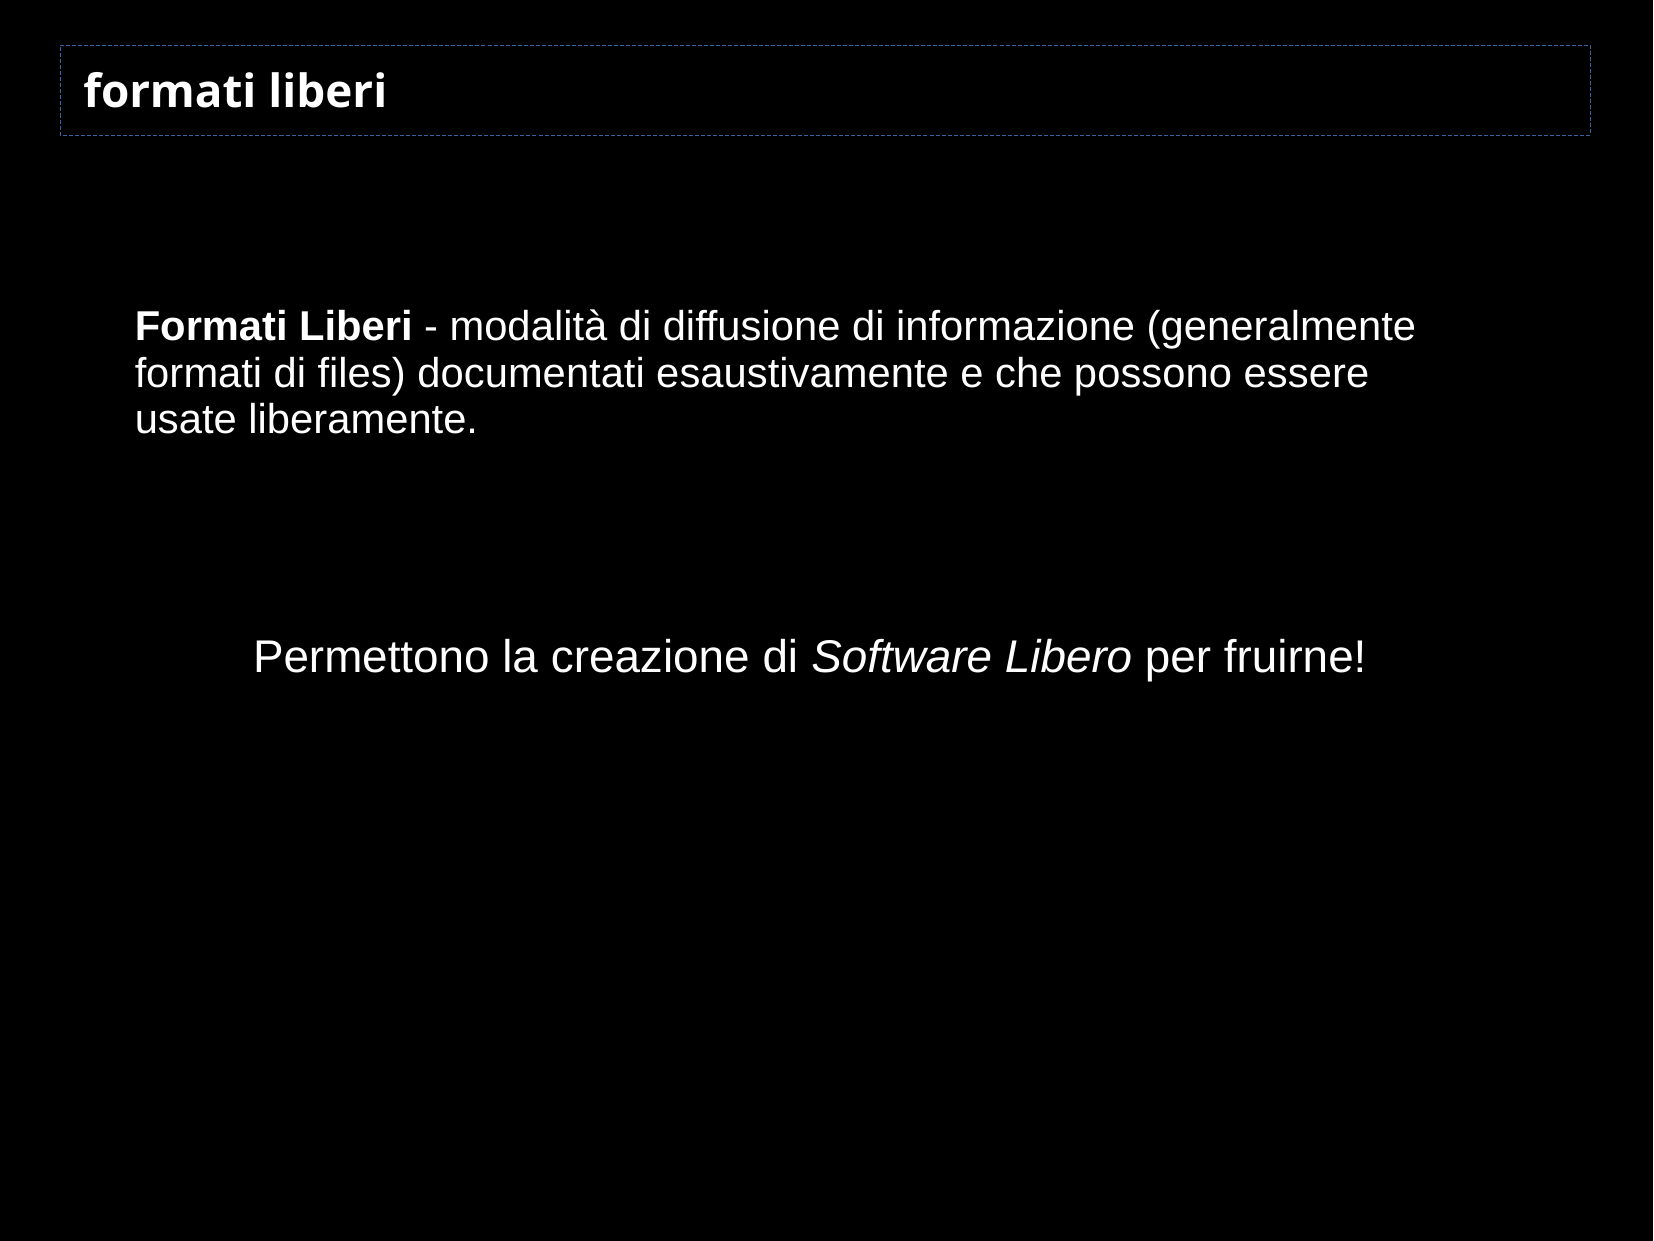

# formati liberi
Formati Liberi - modalità di diffusione di informazione (generalmente formati di files) documentati esaustivamente e che possono essere usate liberamente.
Permettono la creazione di Software Libero per fruirne!